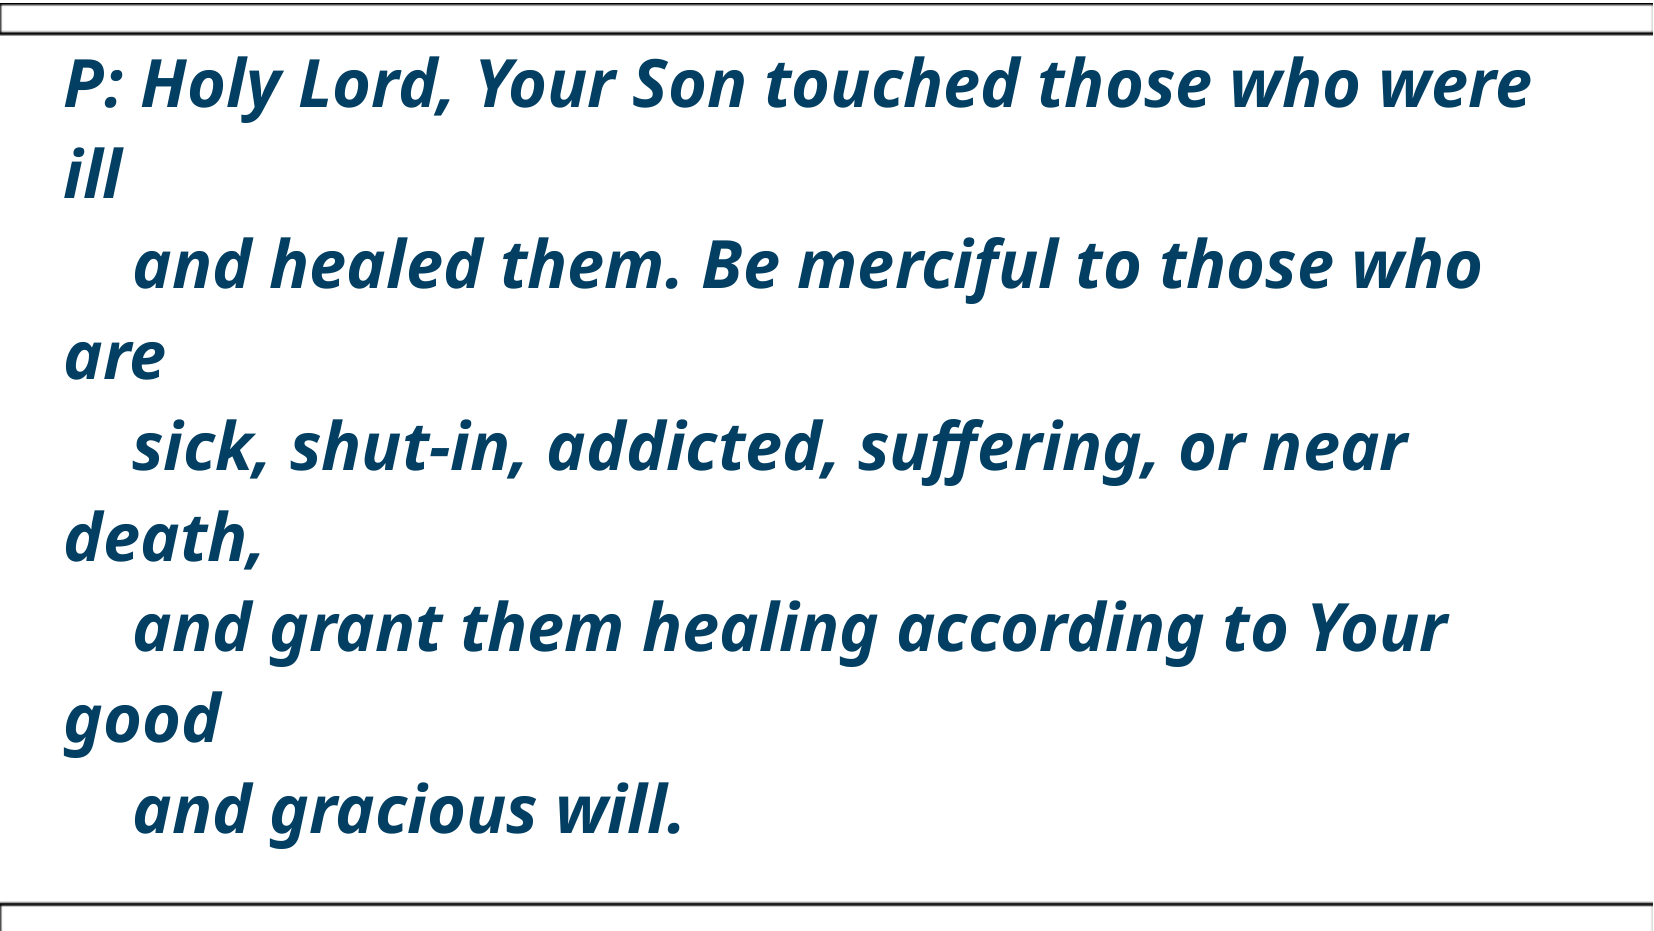

P: Holy Lord, Your Son touched those who were ill
 and healed them. Be merciful to those who are
 sick, shut-in, addicted, suffering, or near death,
 and grant them healing according to Your good
 and gracious will.